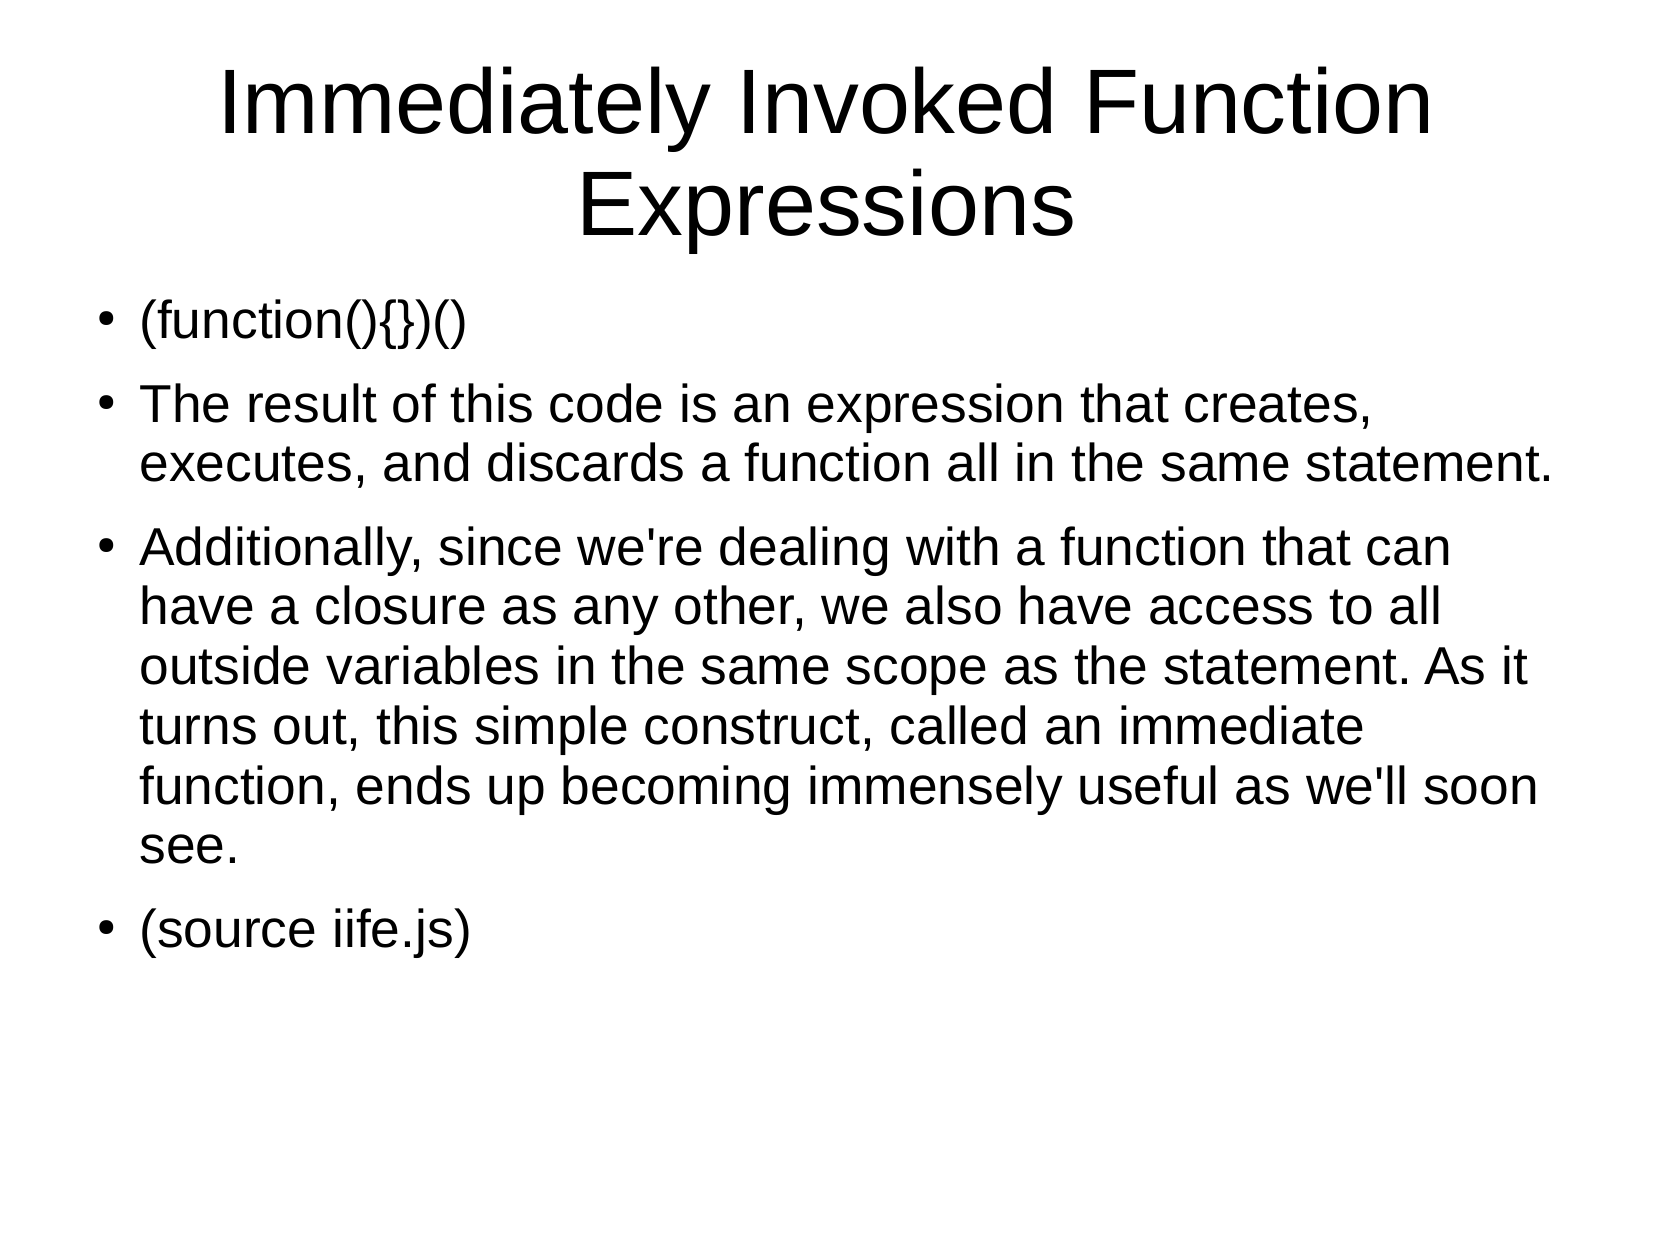

# Immediately Invoked Function Expressions
(function(){})()
The result of this code is an expression that creates, executes, and discards a function all in the same statement.
Additionally, since we're dealing with a function that can have a closure as any other, we also have access to all outside variables in the same scope as the statement. As it turns out, this simple construct, called an immediate function, ends up becoming immensely useful as we'll soon see.
(source iife.js)